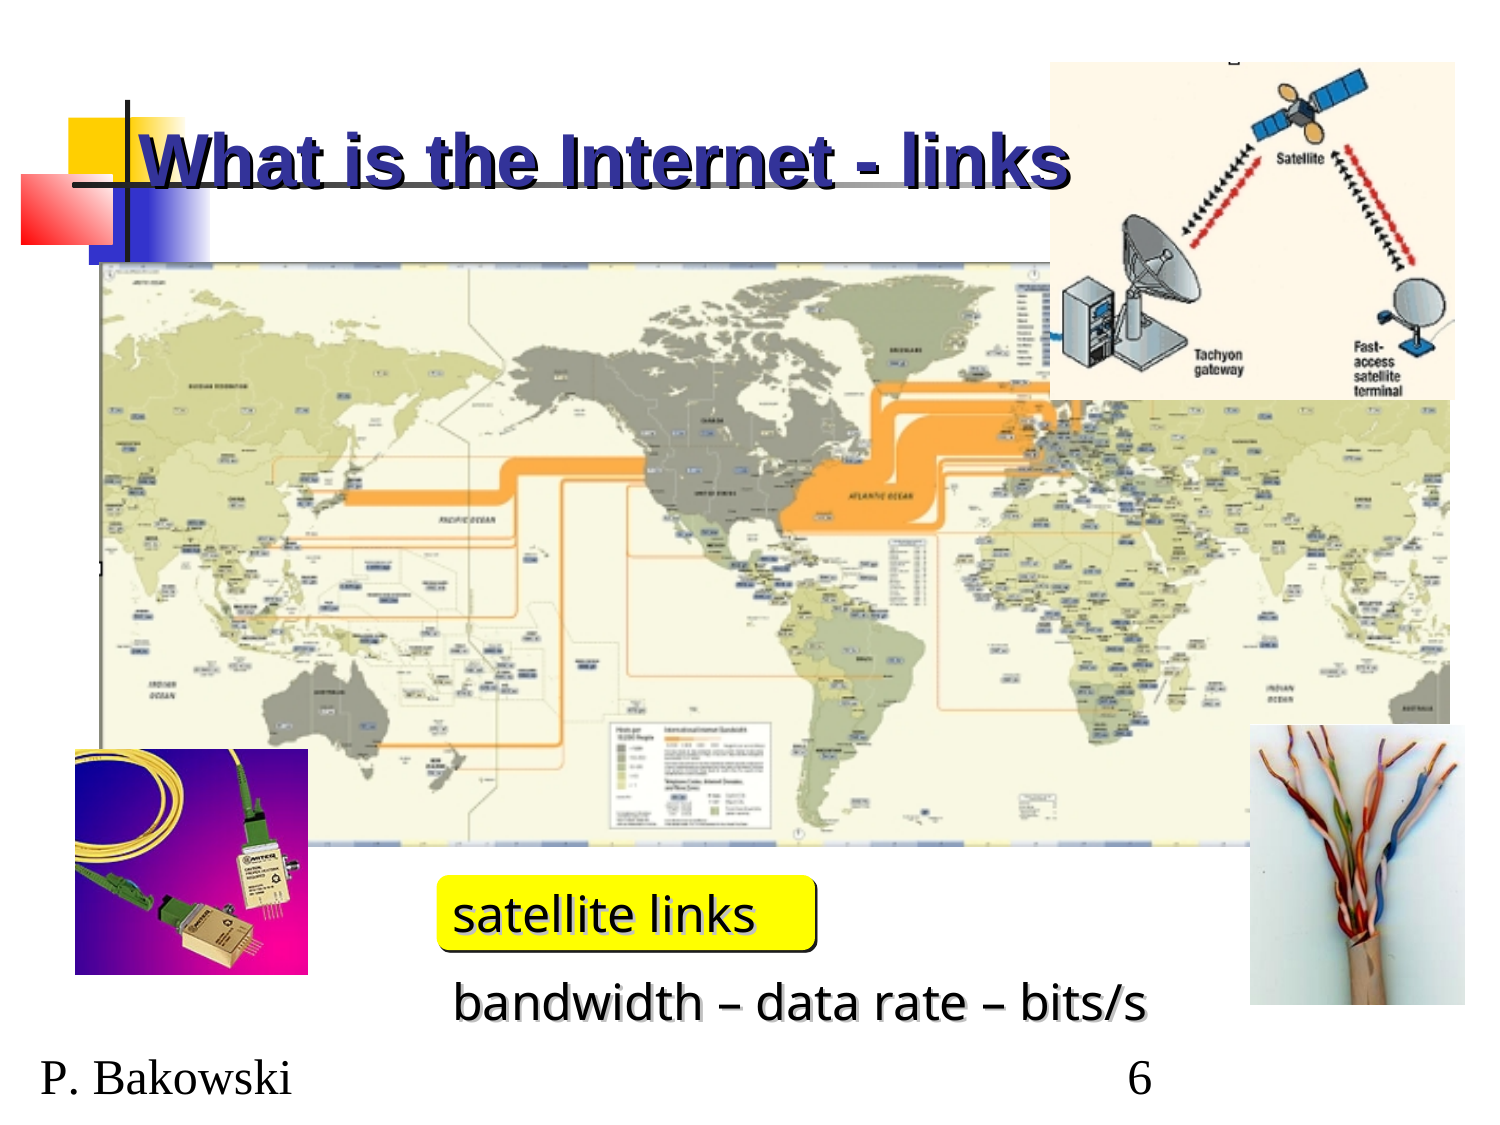

# What is the Internet - links
satellite links
bandwidth – data rate – bits/s
P.Bakowski
6